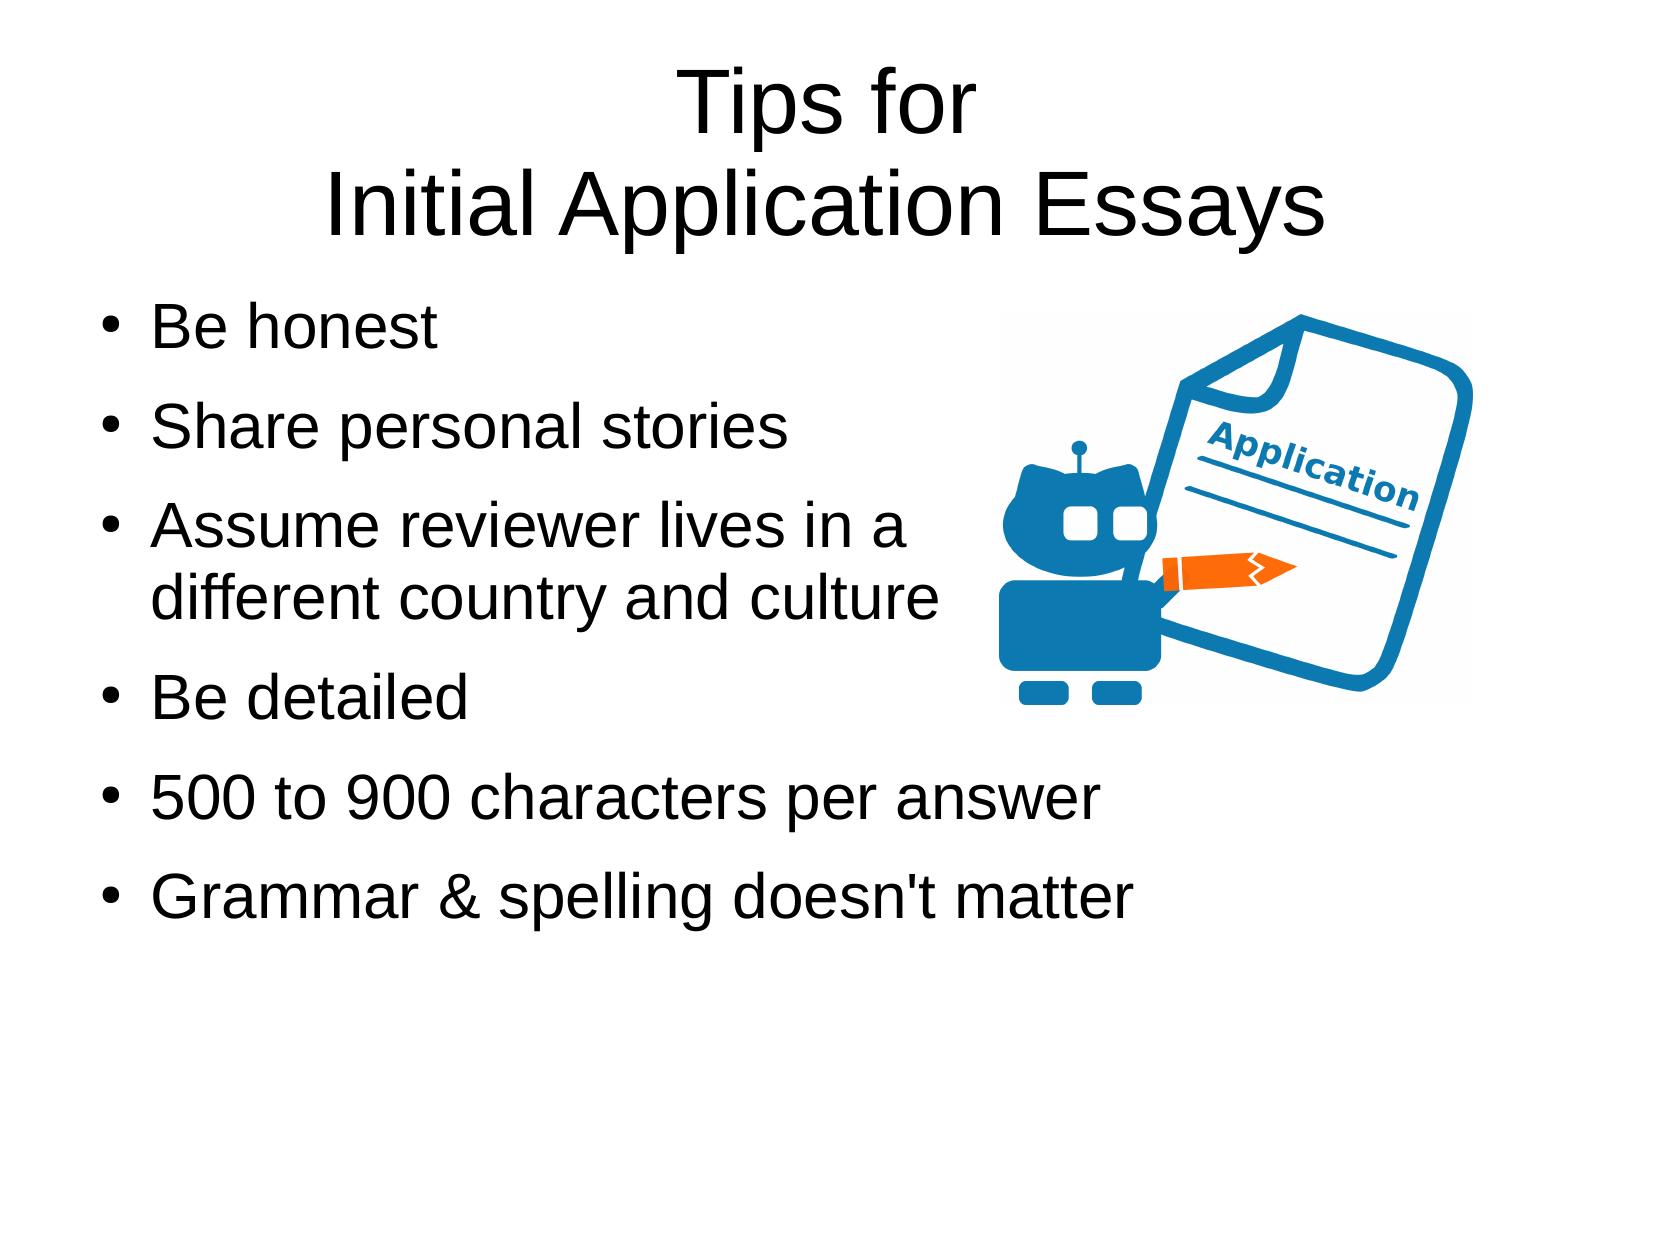

# Tips for Initial Application Essays
Be honest
Share personal stories
Assume reviewer lives in a
different country and culture
Be detailed
500 to 900 characters per answer
Grammar & spelling doesn't matter